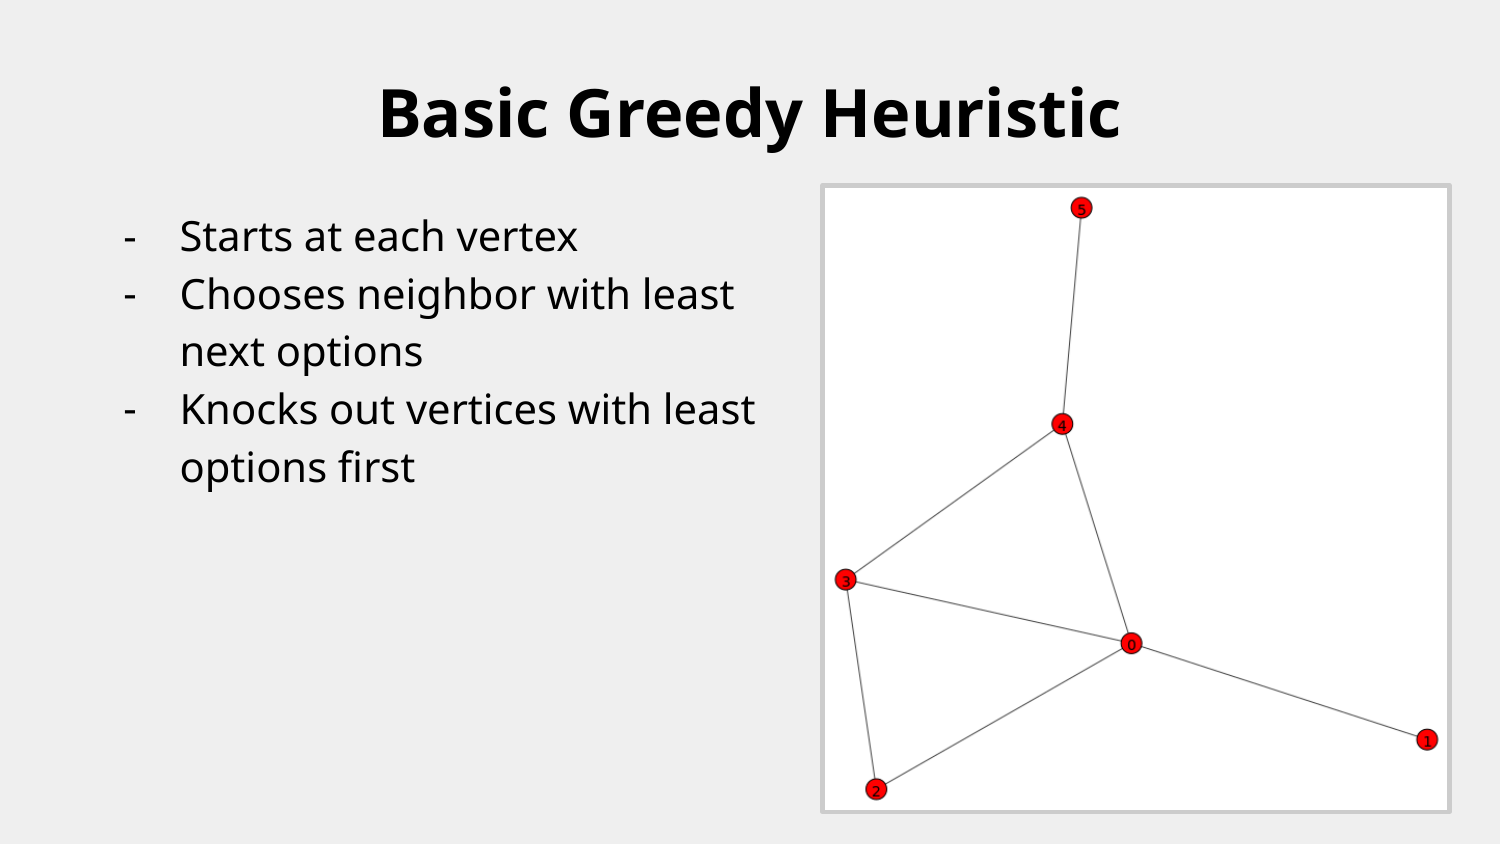

# Basic Greedy Heuristic
Starts at each vertex
Chooses neighbor with least next options
Knocks out vertices with least options first